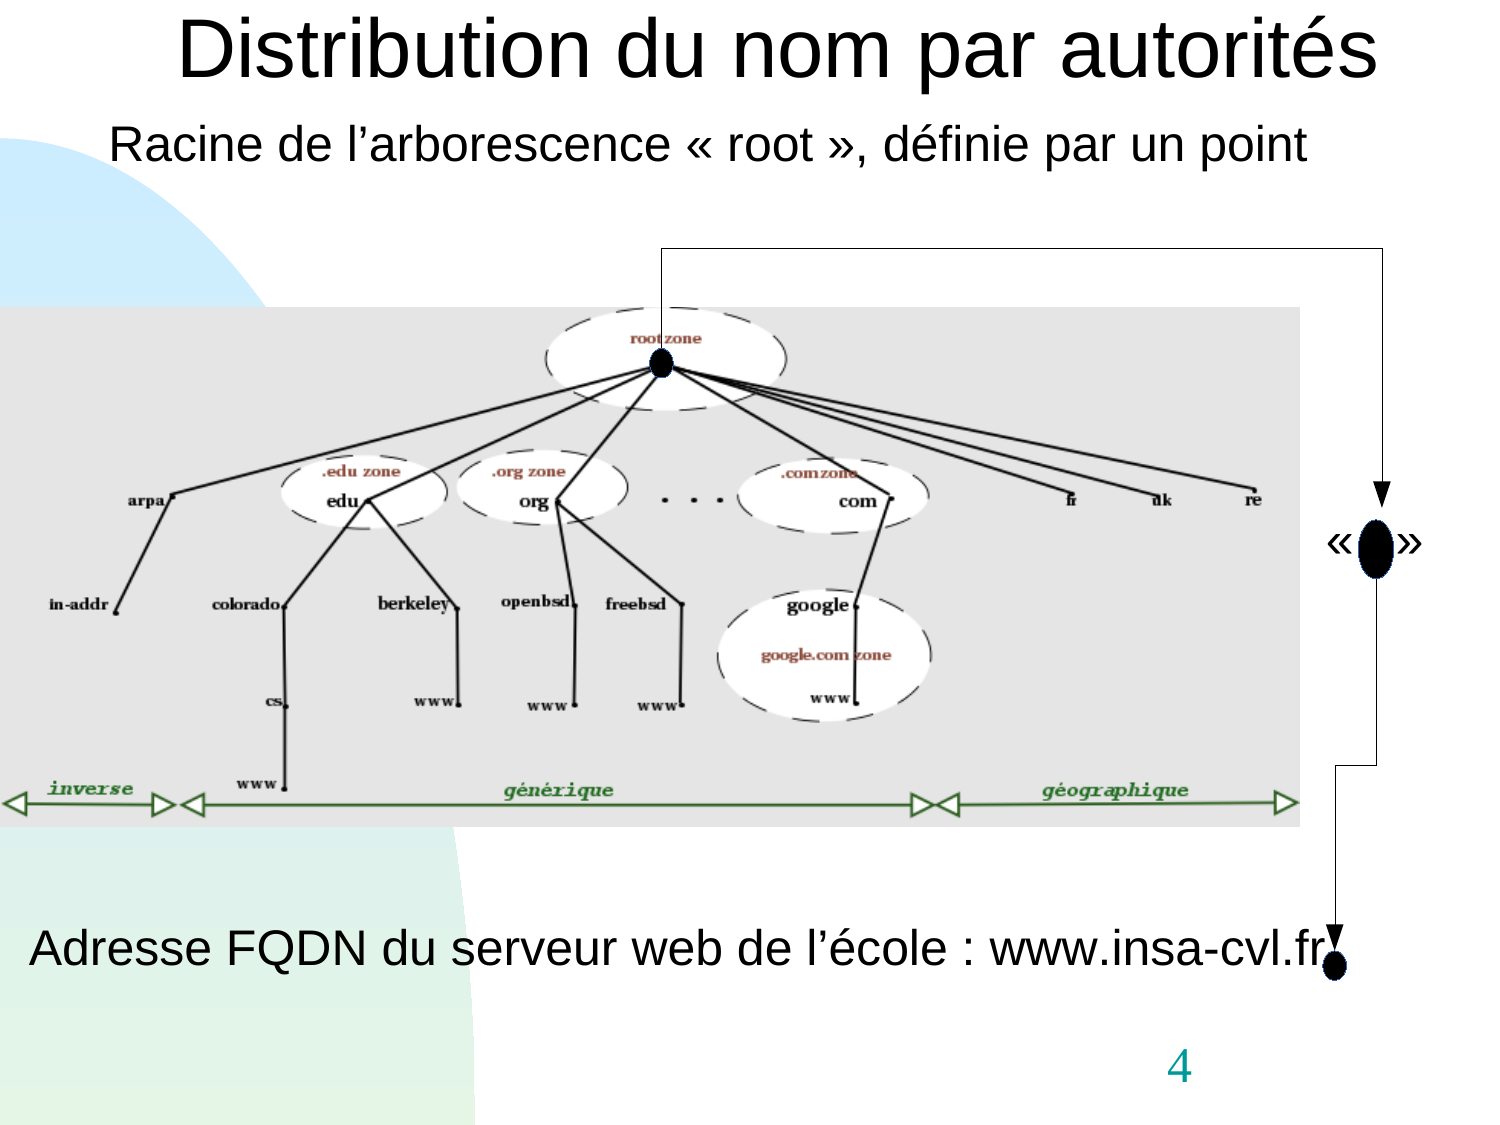

Distribution du nom par autorités
Racine de l’arborescence « root », définie par un point
«   »
Adresse FQDN du serveur web de l’école : www.insa-cvl.fr
4